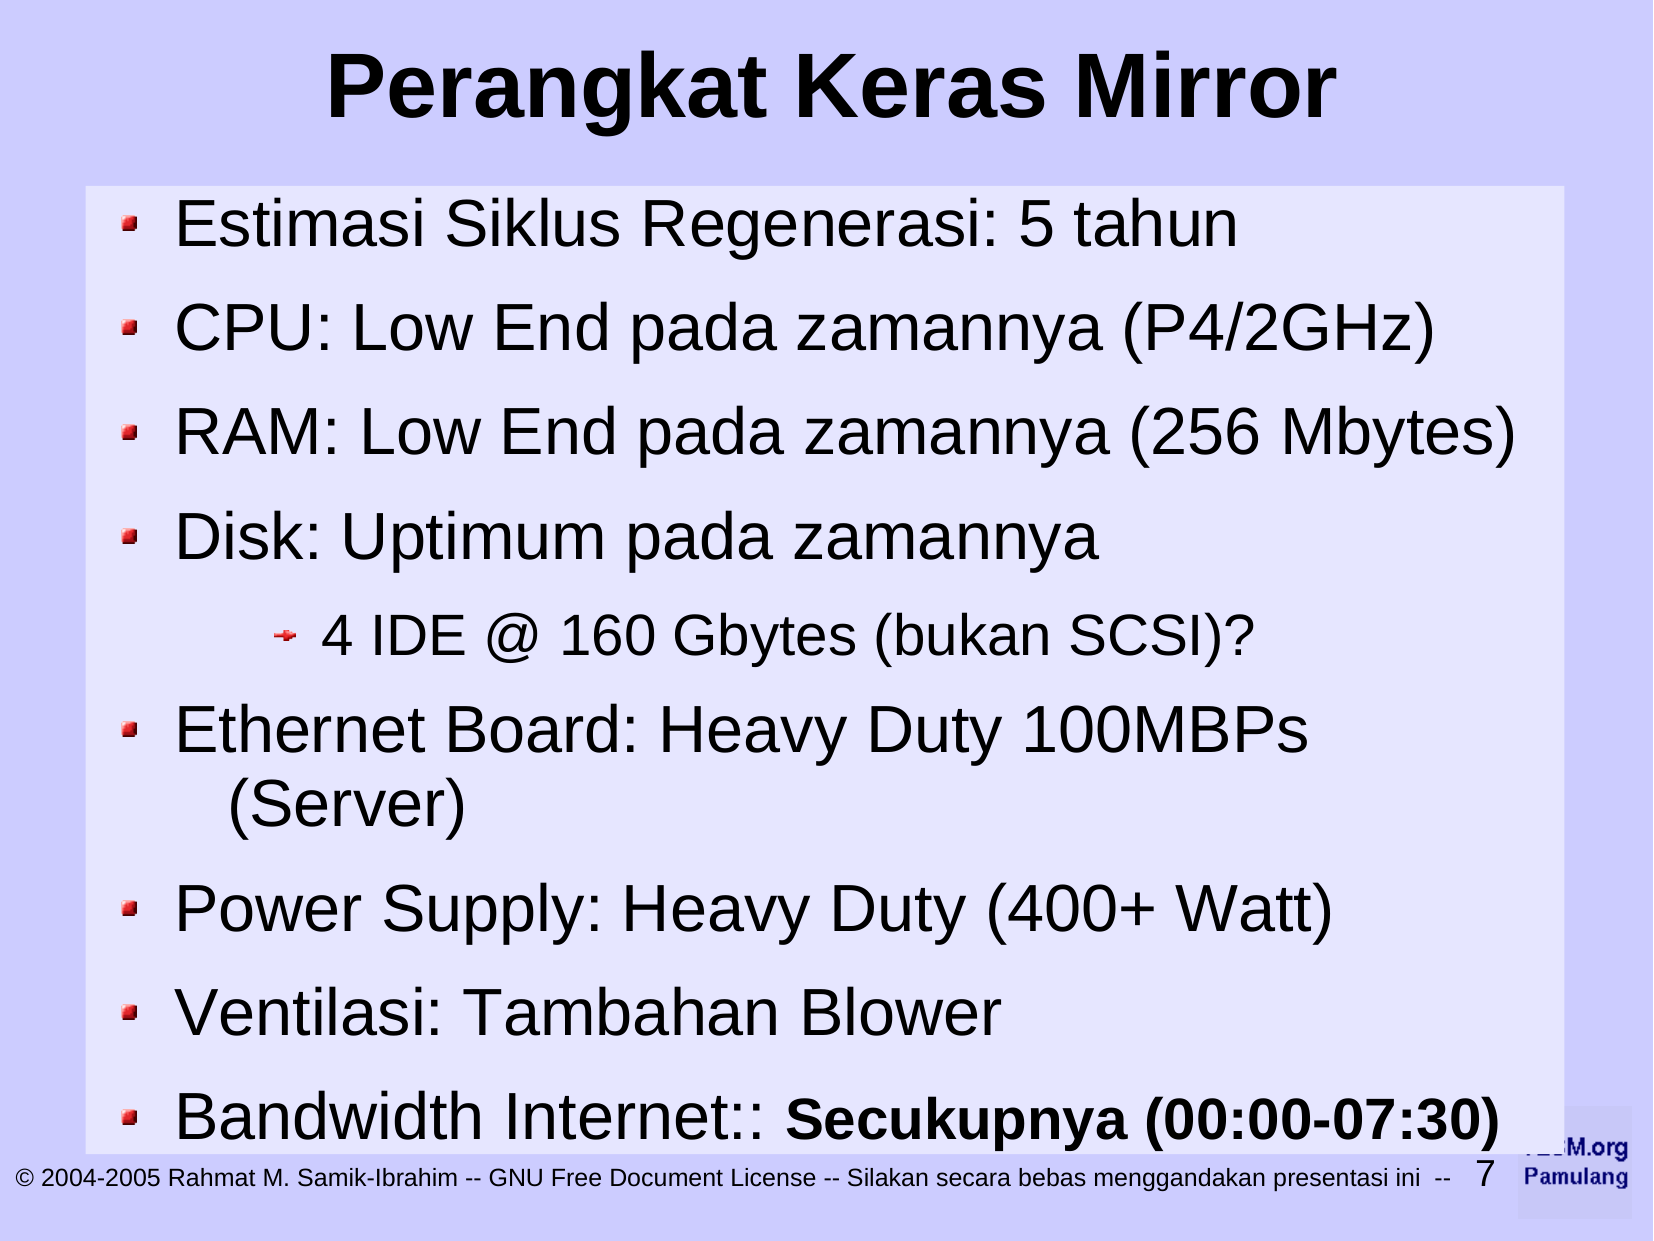

# Perangkat Keras Mirror
Estimasi Siklus Regenerasi: 5 tahun
CPU: Low End pada zamannya (P4/2GHz)
RAM: Low End pada zamannya (256 Mbytes)
Disk: Uptimum pada zamannya
4 IDE @ 160 Gbytes (bukan SCSI)?
Ethernet Board: Heavy Duty 100MBPs (Server)
Power Supply: Heavy Duty (400+ Watt)
Ventilasi: Tambahan Blower
Bandwidth Internet:: Secukupnya (00:00-07:30)